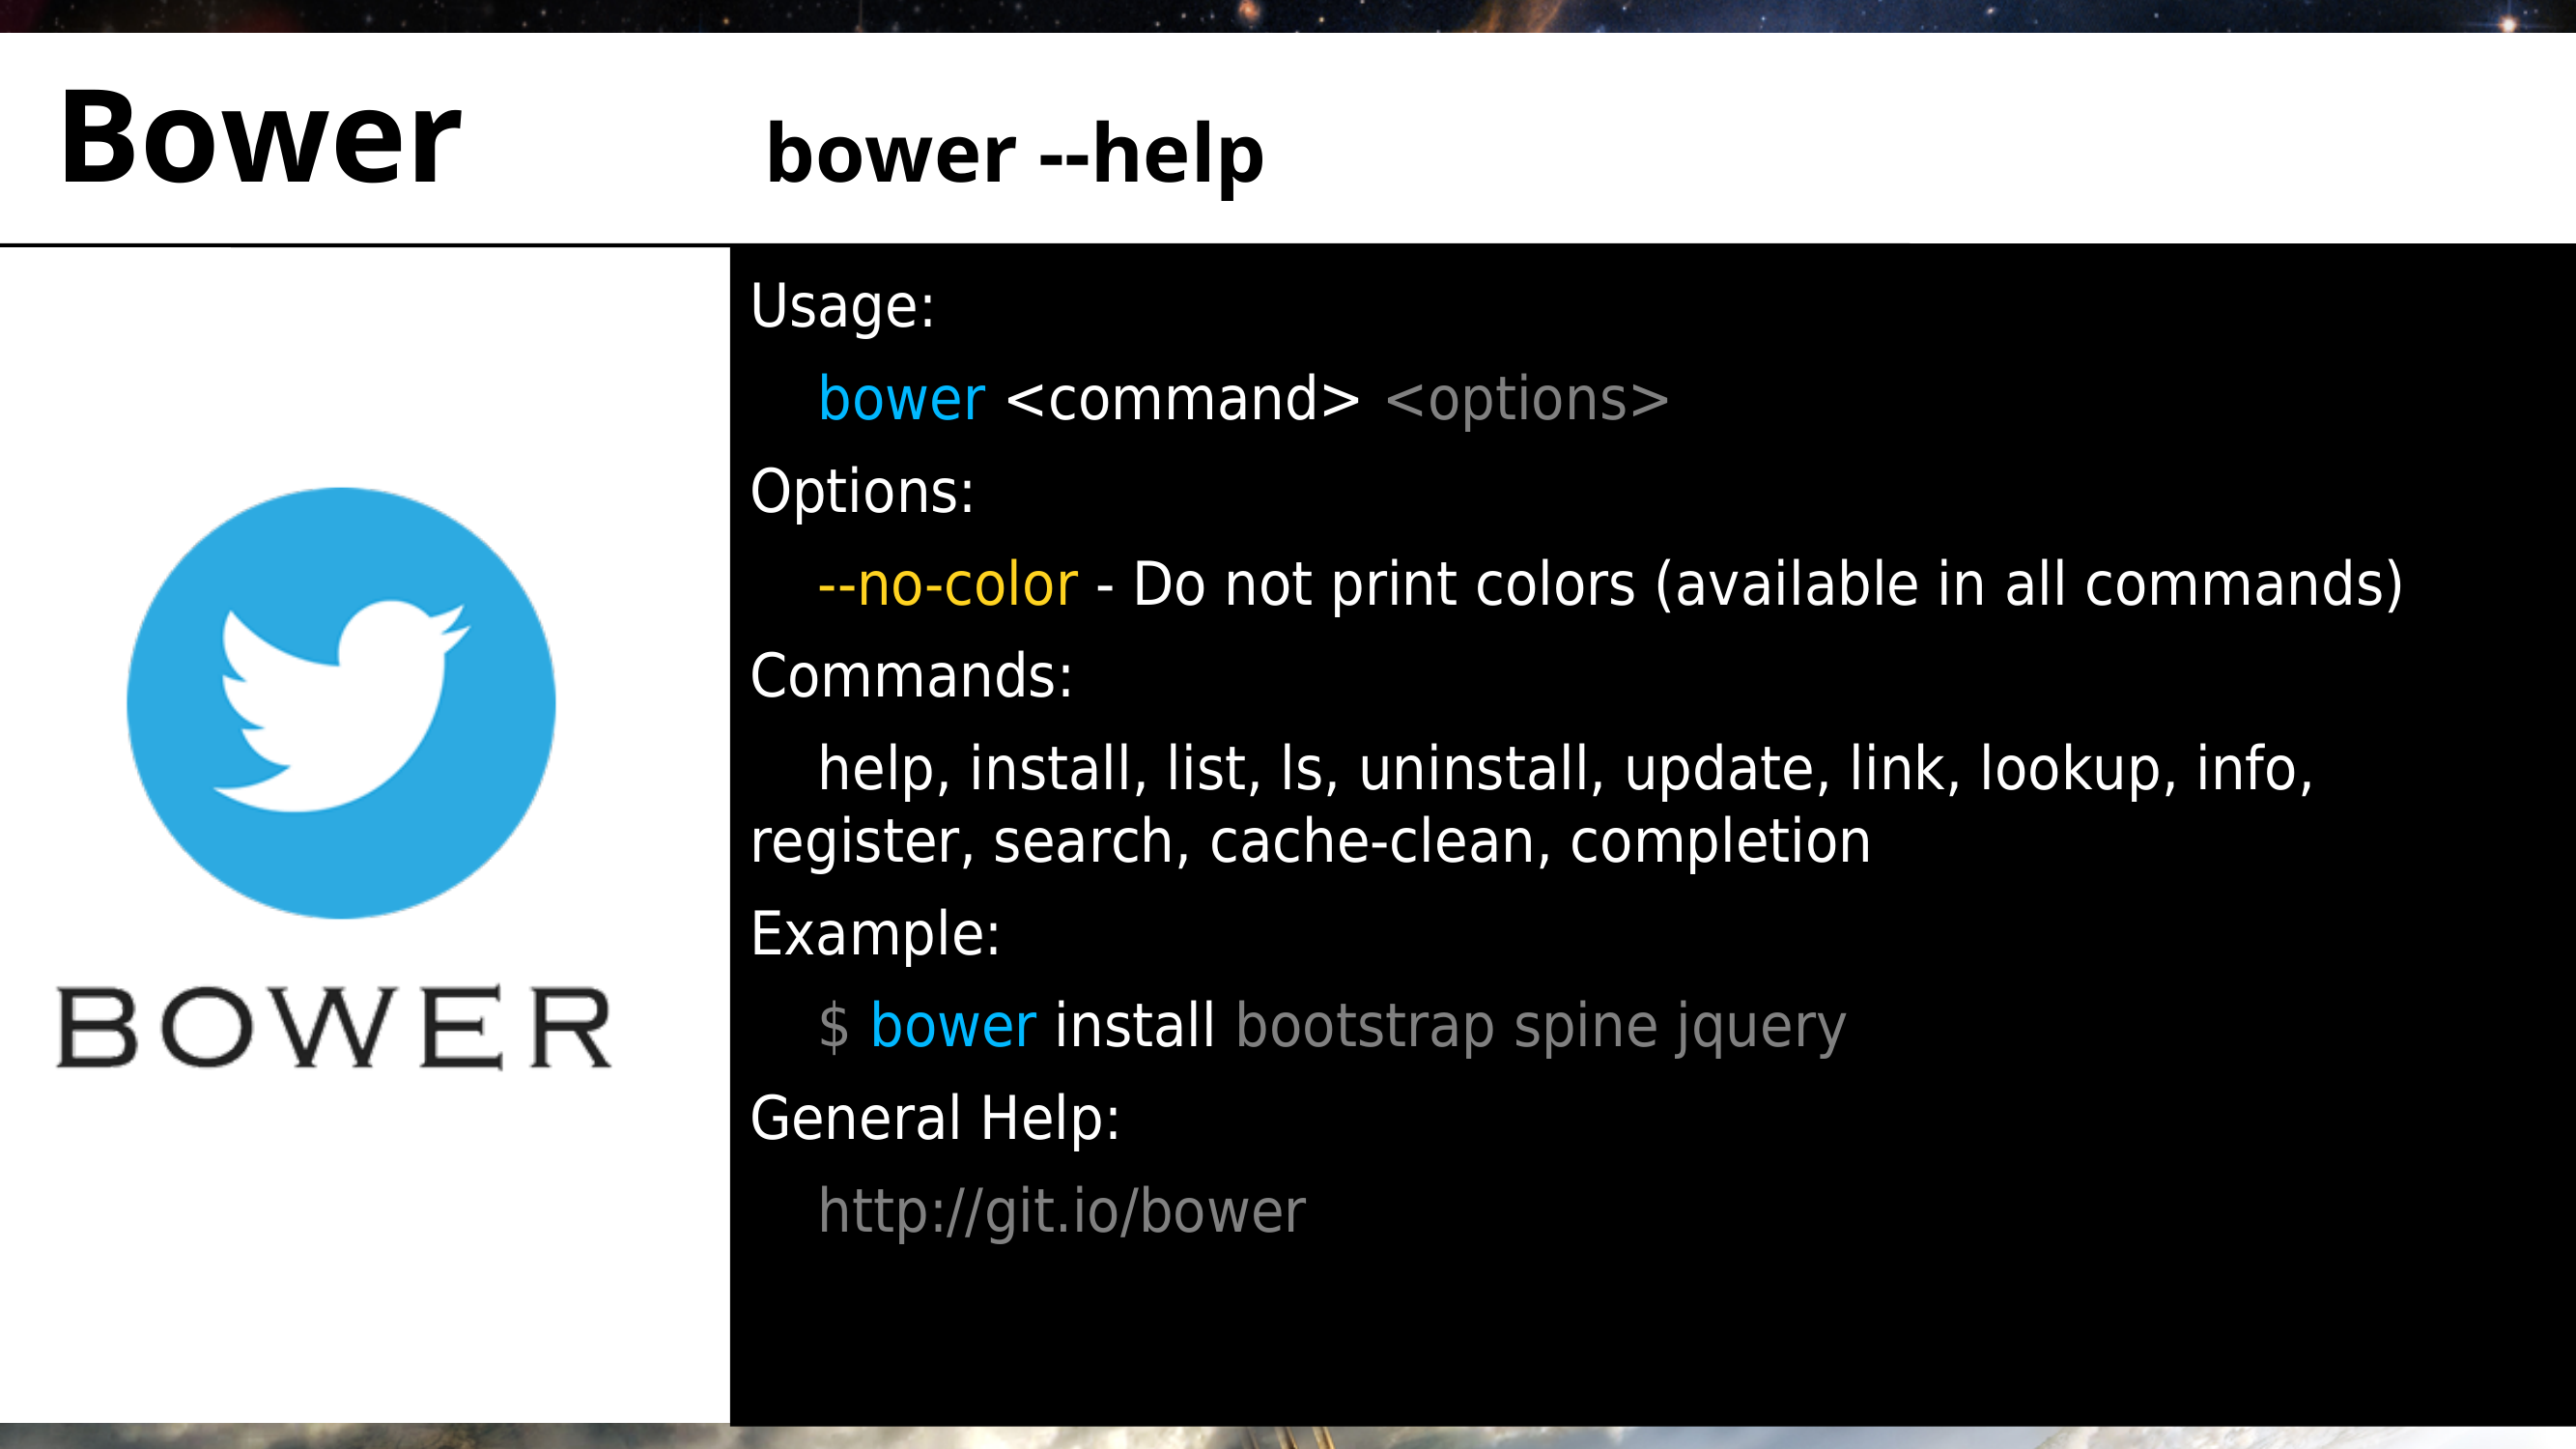

Bower					bower --help
Usage:
 bower <command> <options>
Options:
 --no-color - Do not print colors (available in all commands)
Commands:
 help, install, list, ls, uninstall, update, link, lookup, info, register, search, cache-clean, completion
Example:
 $ bower install bootstrap spine jquery
General Help:
 http://git.io/bower